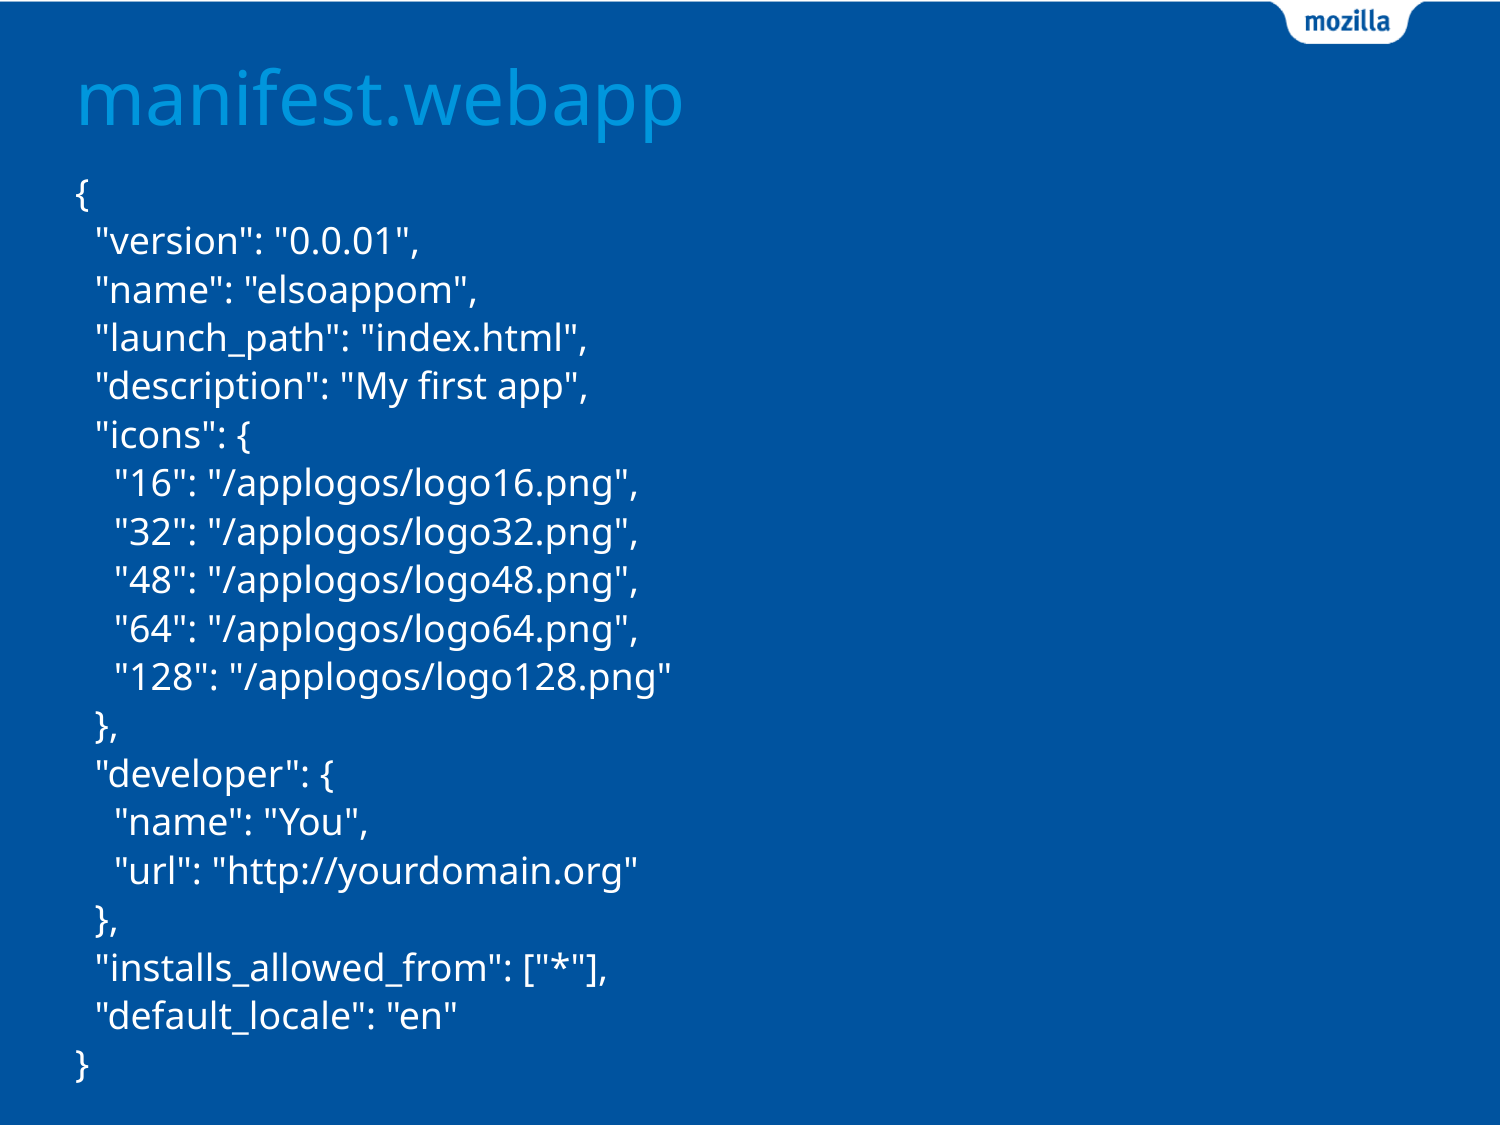

# manifest.webapp
{
 "version": "0.0.01",
 "name": "elsoappom",
 "launch_path": "index.html",
 "description": "My first app",
 "icons": {
 "16": "/applogos/logo16.png",
 "32": "/applogos/logo32.png",
 "48": "/applogos/logo48.png",
 "64": "/applogos/logo64.png",
 "128": "/applogos/logo128.png"
 },
 "developer": {
 "name": "You",
 "url": "http://yourdomain.org"
 },
 "installs_allowed_from": ["*"],
 "default_locale": "en"
}